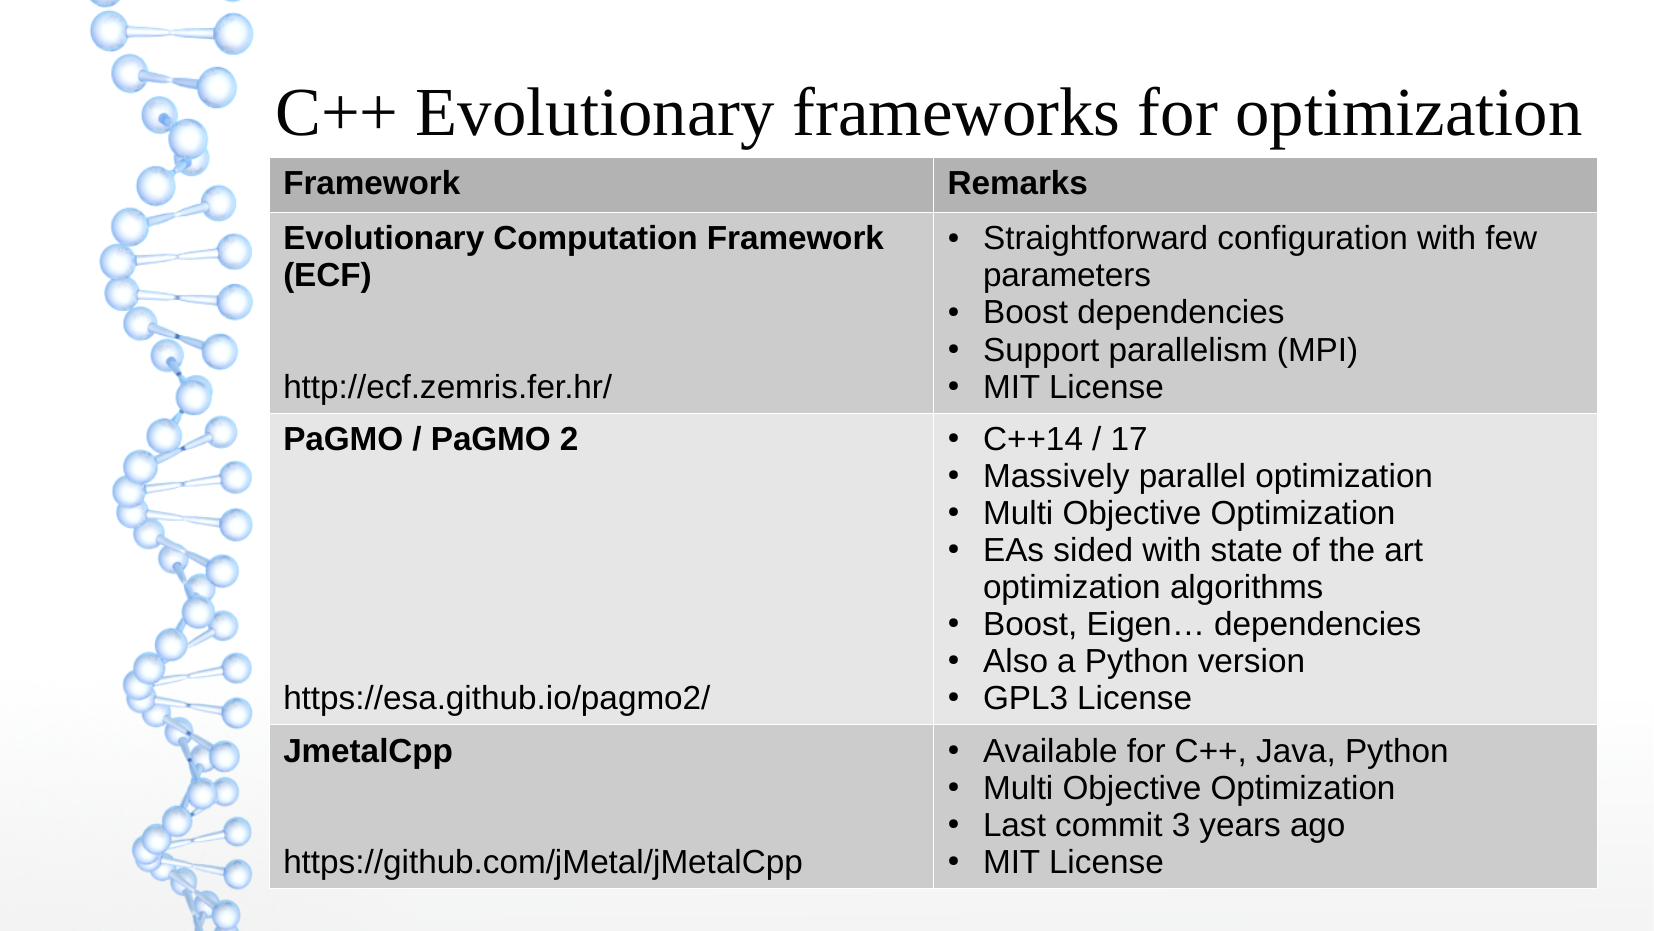

# C++ Evolutionary frameworks for optimization
| Framework | Remarks |
| --- | --- |
| Evolutionary Computation Framework (ECF) http://ecf.zemris.fer.hr/ | Straightforward configuration with few parameters Boost dependencies Support parallelism (MPI) MIT License |
| PaGMO / PaGMO 2 https://esa.github.io/pagmo2/ | C++14 / 17 Massively parallel optimization Multi Objective Optimization EAs sided with state of the art optimization algorithms Boost, Eigen… dependencies Also a Python version GPL3 License |
| JmetalCpp https://github.com/jMetal/jMetalCpp | Available for C++, Java, Python Multi Objective Optimization Last commit 3 years ago MIT License |
53